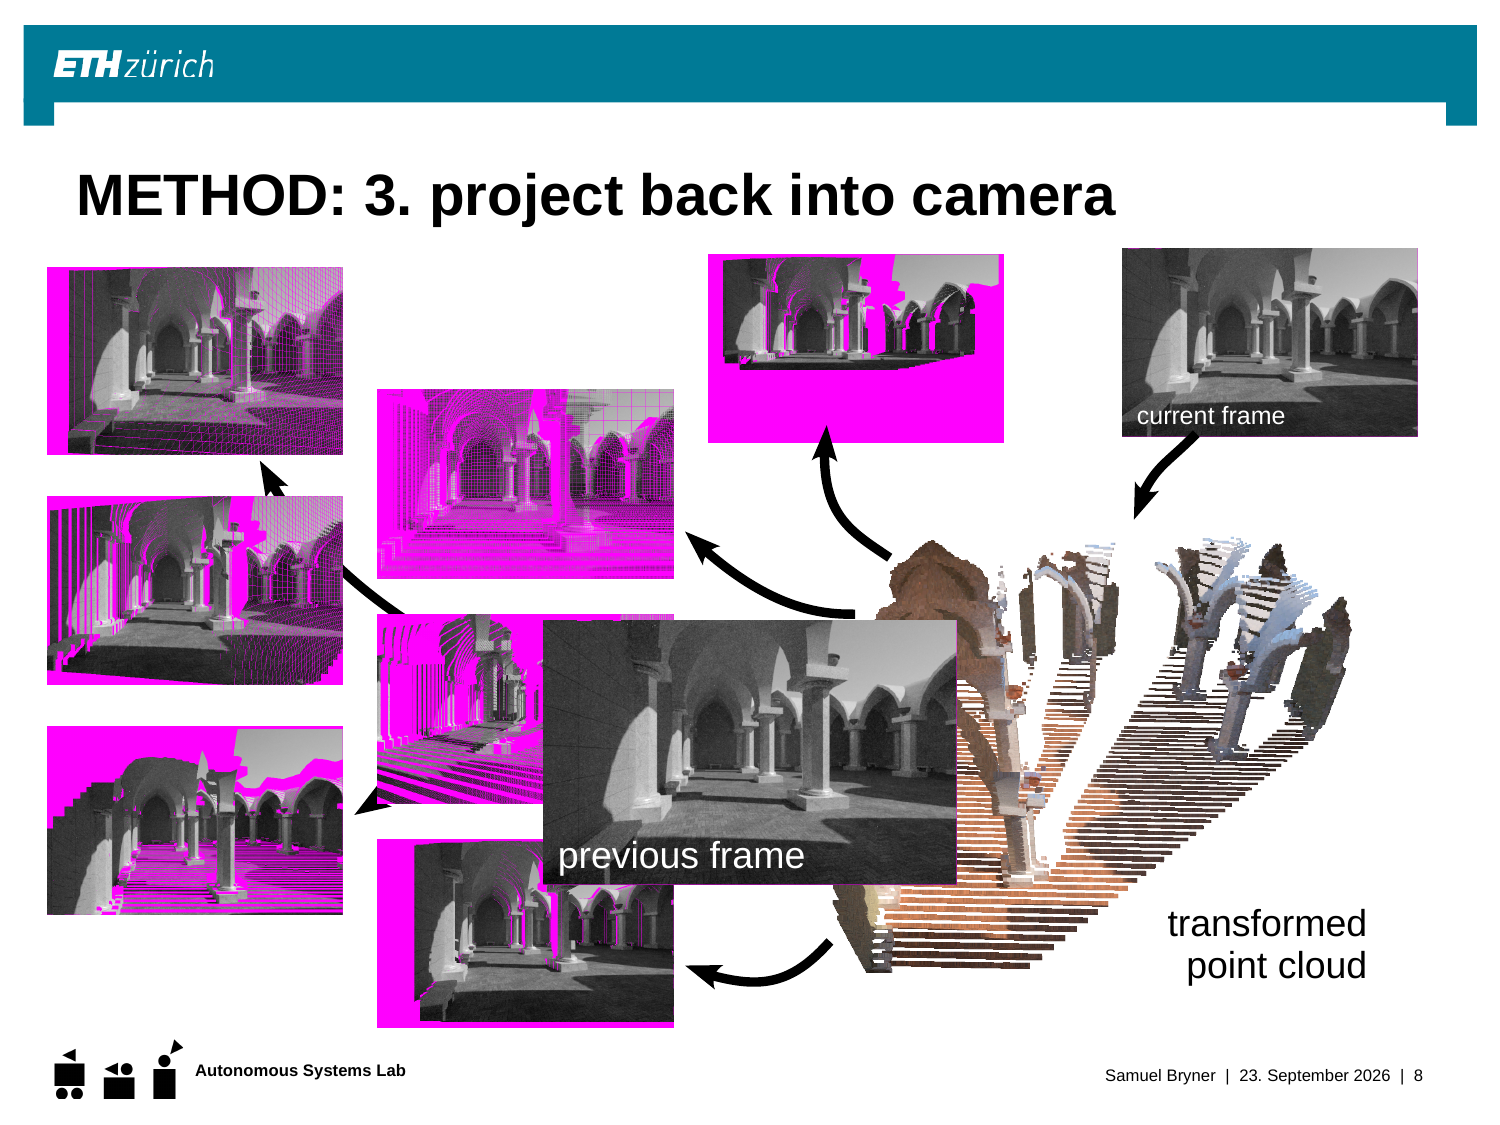

# METHOD: 3. project back into camera
current frame
transformed
point cloud
previous frame
Samuel Bryner
8